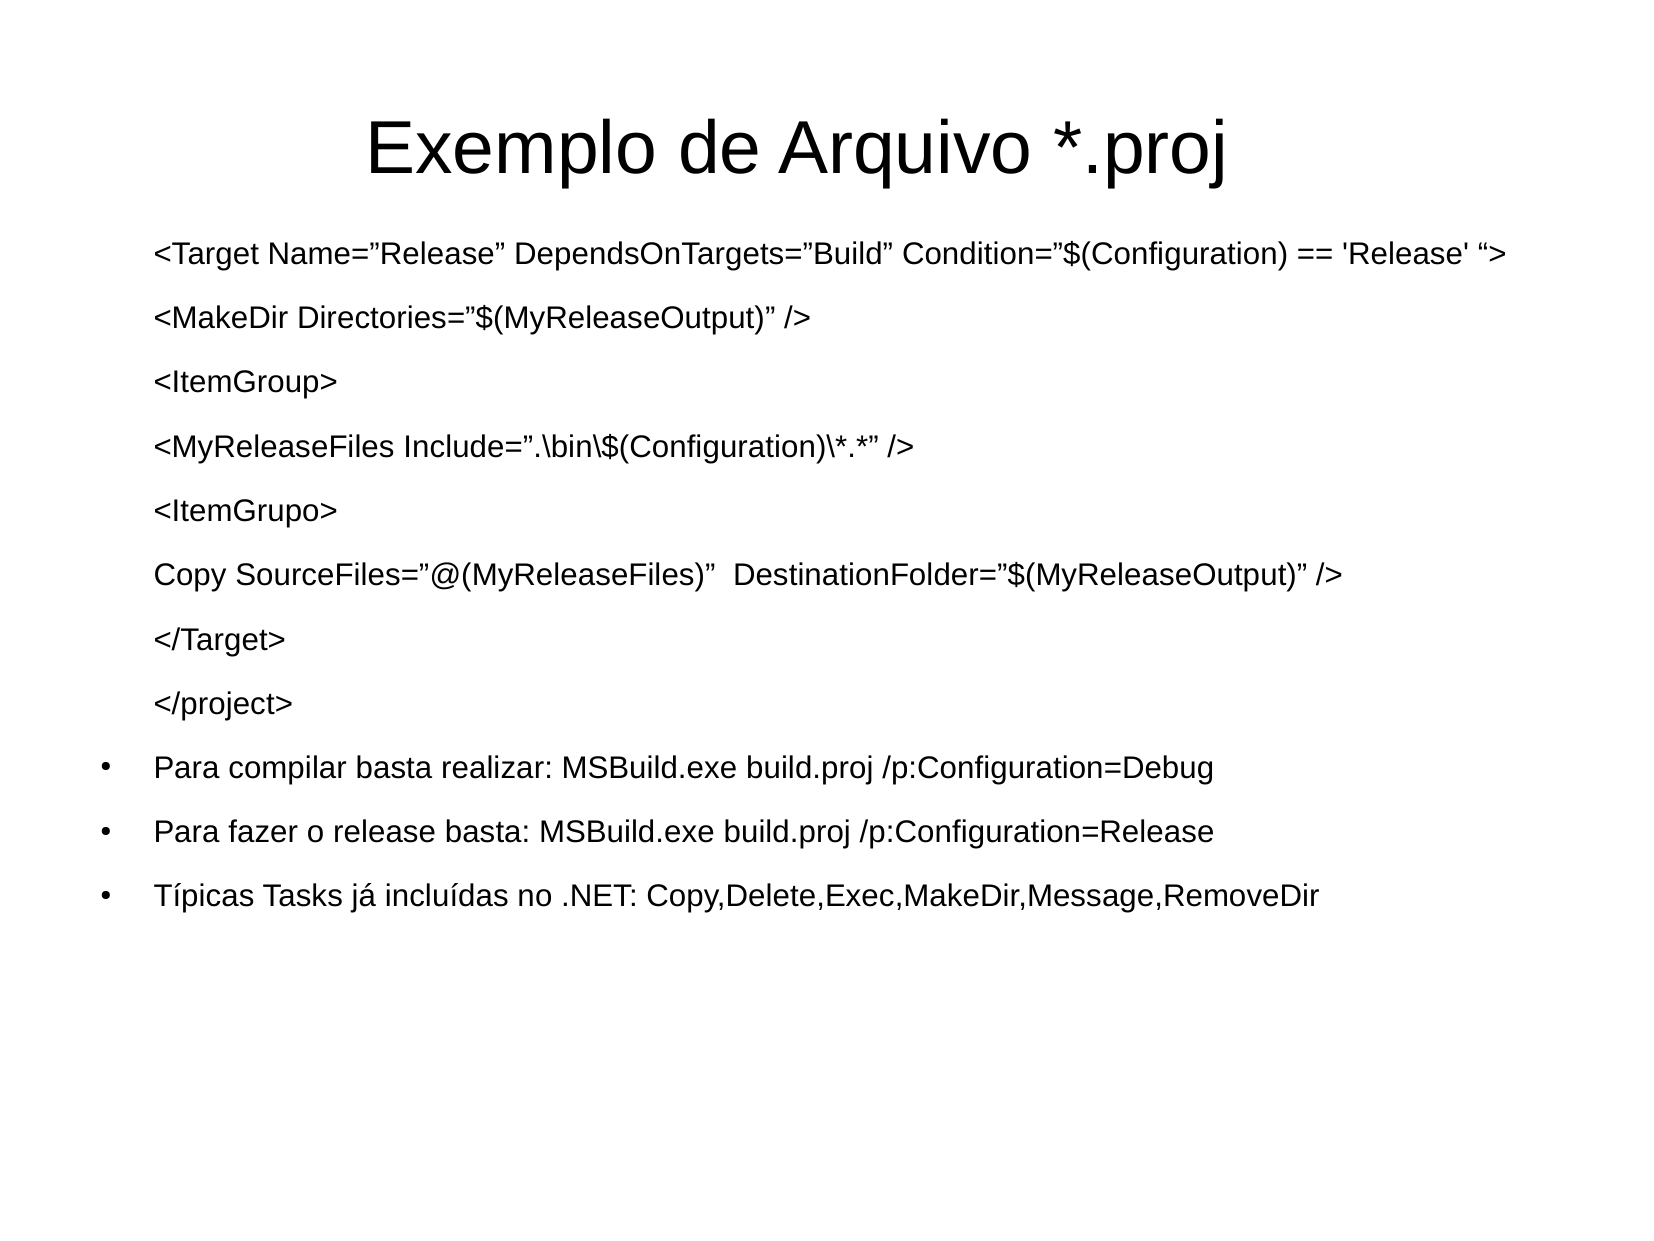

# Exemplo de Arquivo *.proj
<Target Name=”Release” DependsOnTargets=”Build” Condition=”$(Configuration) == 'Release' “>
<MakeDir Directories=”$(MyReleaseOutput)” />
<ItemGroup>
<MyReleaseFiles Include=”.\bin\$(Configuration)\*.*” />
<ItemGrupo>
Copy SourceFiles=”@(MyReleaseFiles)” DestinationFolder=”$(MyReleaseOutput)” />
</Target>
</project>
Para compilar basta realizar: MSBuild.exe build.proj /p:Configuration=Debug
Para fazer o release basta: MSBuild.exe build.proj /p:Configuration=Release
Típicas Tasks já incluídas no .NET: Copy,Delete,Exec,MakeDir,Message,RemoveDir